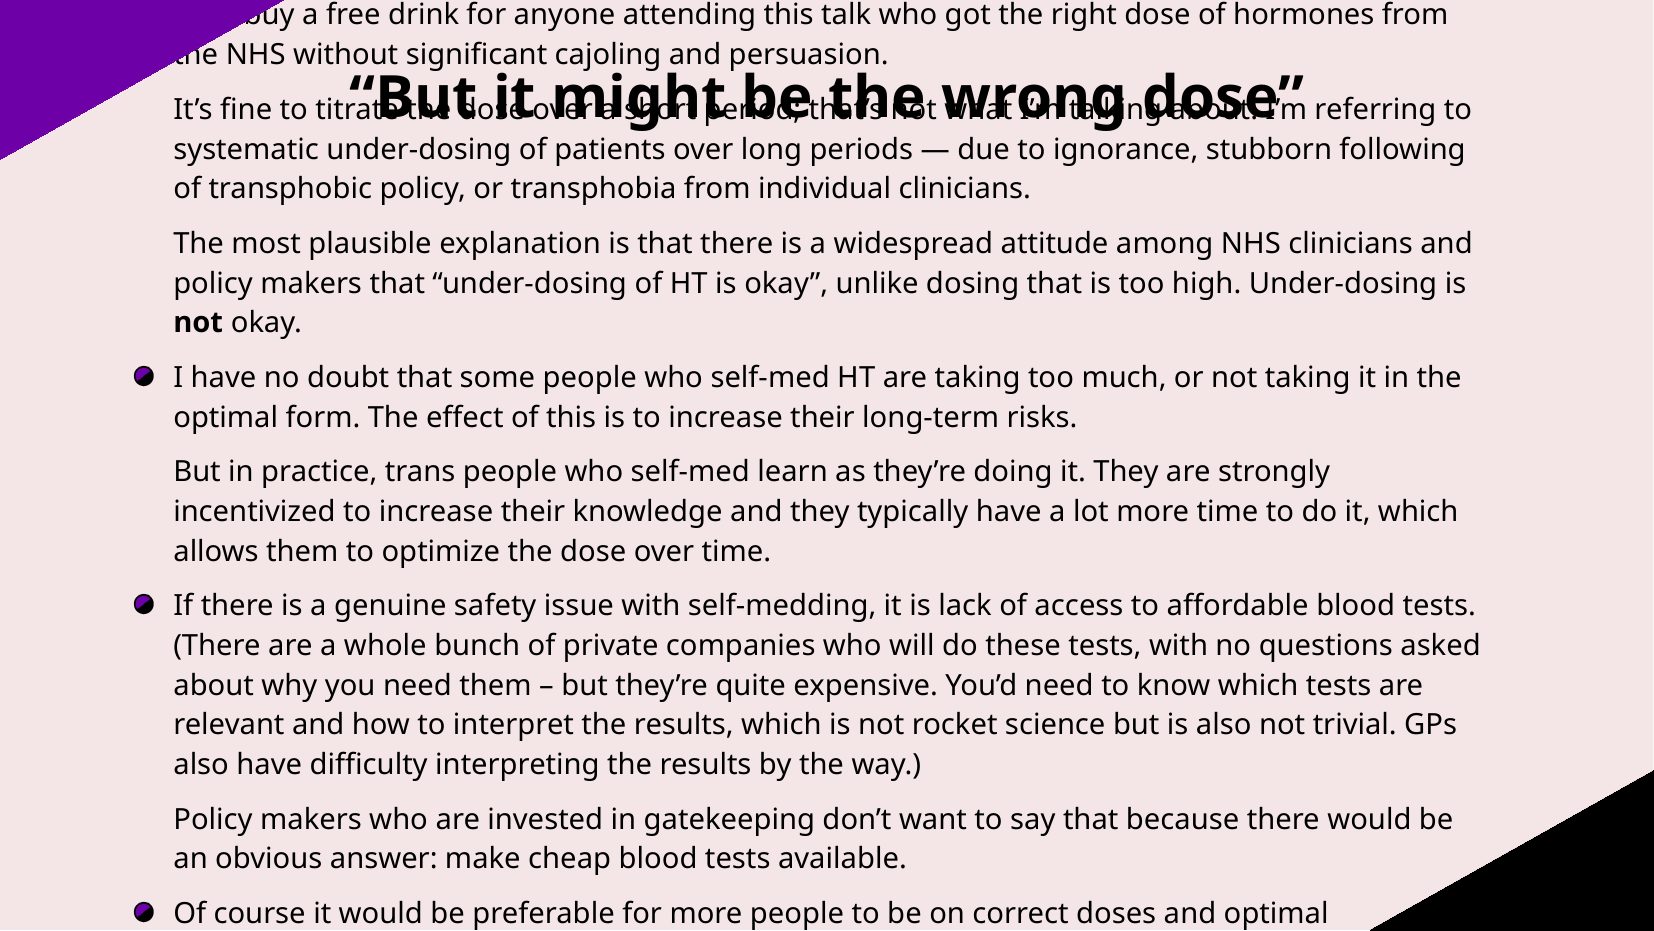

I will buy a free drink for anyone attending this talk who got the right dose of hormones from the NHS without significant cajoling and persuasion.
It’s fine to titrate the dose over a short period; that’s not what I’m talking about. I’m referring to systematic under-dosing of patients over long periods — due to ignorance, stubborn following of transphobic policy, or transphobia from individual clinicians.
The most plausible explanation is that there is a widespread attitude among NHS clinicians and policy makers that “under-dosing of HT is okay”, unlike dosing that is too high. Under-dosing is not okay.
I have no doubt that some people who self-med HT are taking too much, or not taking it in the optimal form. The effect of this is to increase their long-term risks.
But in practice, trans people who self-med learn as they’re doing it. They are strongly incentivized to increase their knowledge and they typically have a lot more time to do it, which allows them to optimize the dose over time.
If there is a genuine safety issue with self-medding, it is lack of access to affordable blood tests. (There are a whole bunch of private companies who will do these tests, with no questions asked about why you need them – but they’re quite expensive. You’d need to know which tests are relevant and how to interpret the results, which is not rocket science but is also not trivial. GPs also have difficulty interpreting the results by the way.)
Policy makers who are invested in gatekeeping don’t want to say that because there would be an obvious answer: make cheap blood tests available.
Of course it would be preferable for more people to be on correct doses and optimal administration routes from the start. Ending NHS gatekeeping would be far more effective in doing that than attacking grey-market HT.
# “But it might be the wrong dose”